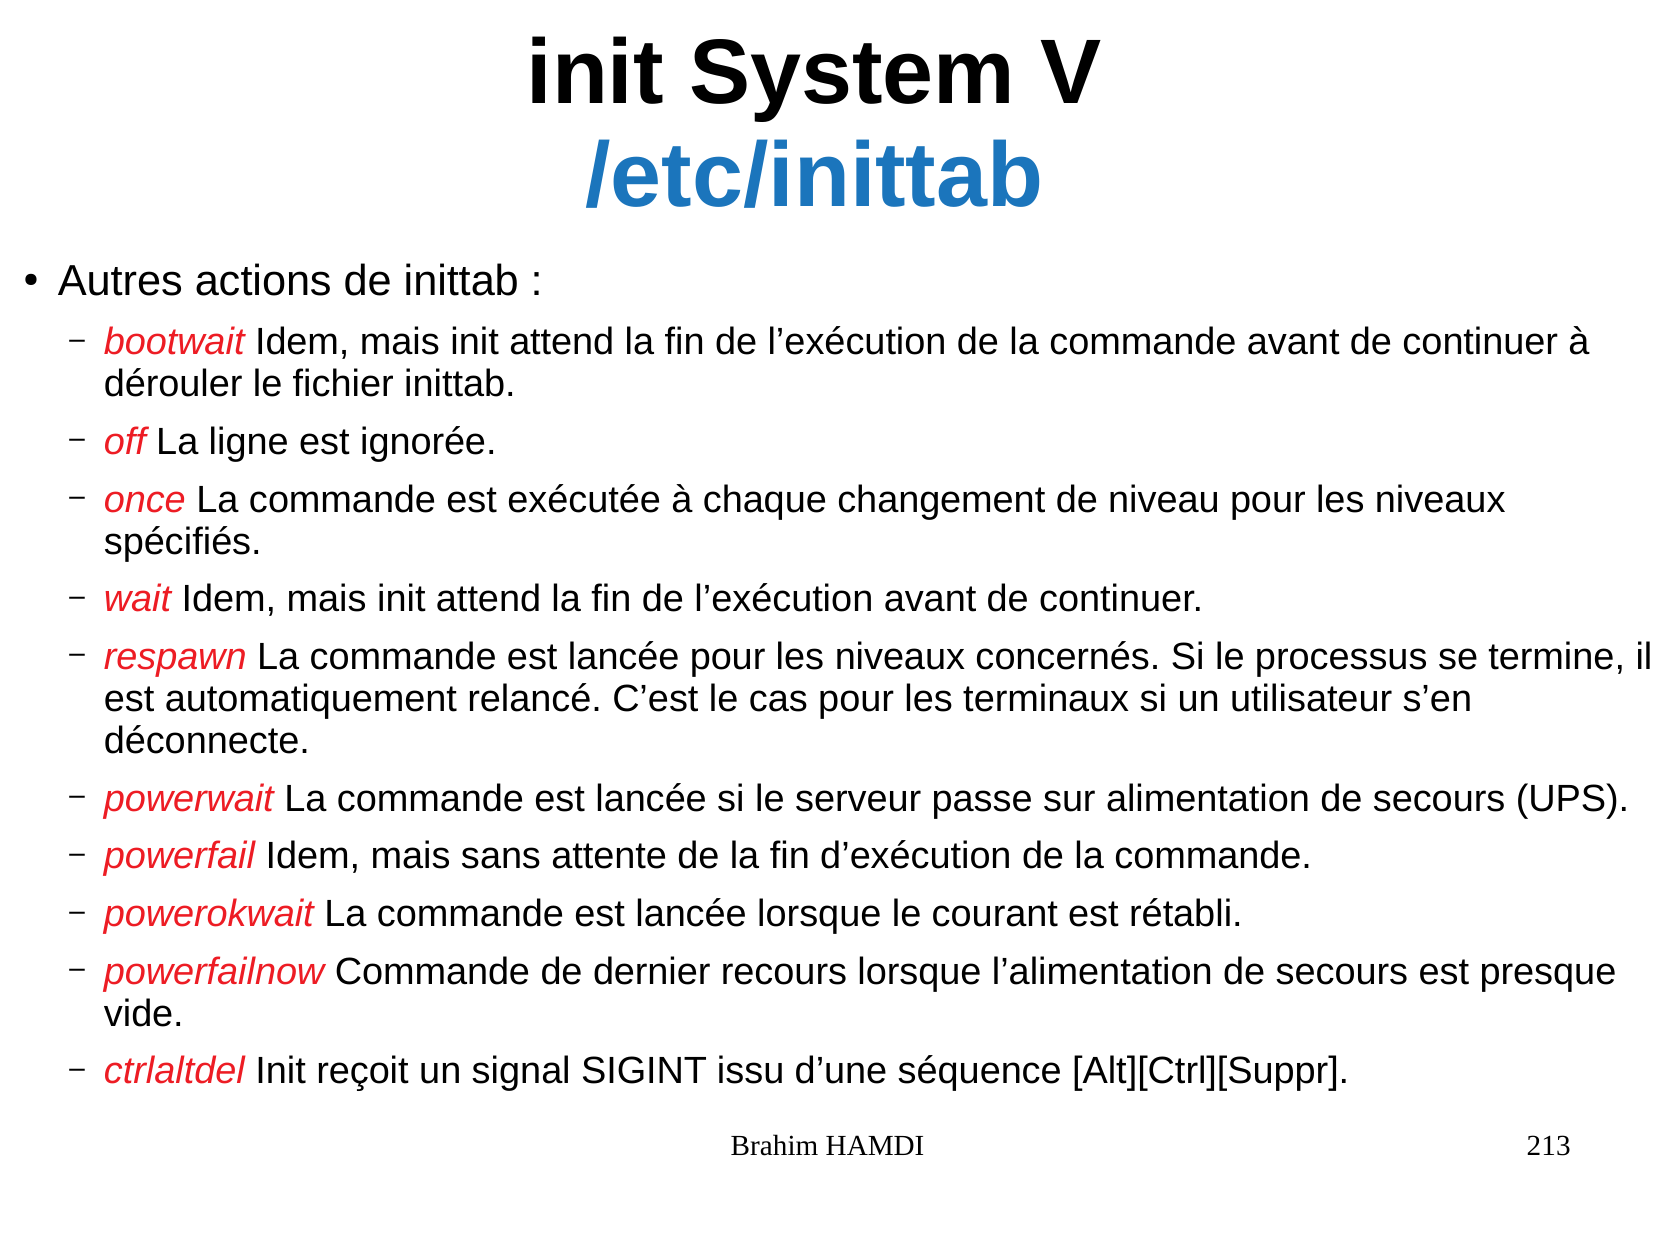

# init System V /etc/inittab
Autres actions de inittab :
bootwait Idem, mais init attend la fin de l’exécution de la commande avant de continuer à dérouler le fichier inittab.
off La ligne est ignorée.
once La commande est exécutée à chaque changement de niveau pour les niveaux spécifiés.
wait Idem, mais init attend la fin de l’exécution avant de continuer.
respawn La commande est lancée pour les niveaux concernés. Si le processus se termine, il est automatiquement relancé. C’est le cas pour les terminaux si un utilisateur s’en déconnecte.
powerwait La commande est lancée si le serveur passe sur alimentation de secours (UPS).
powerfail Idem, mais sans attente de la fin d’exécution de la commande.
powerokwait La commande est lancée lorsque le courant est rétabli.
powerfailnow Commande de dernier recours lorsque l’alimentation de secours est presque vide.
ctrlaltdel Init reçoit un signal SIGINT issu d’une séquence [Alt][Ctrl][Suppr].
Brahim HAMDI
213